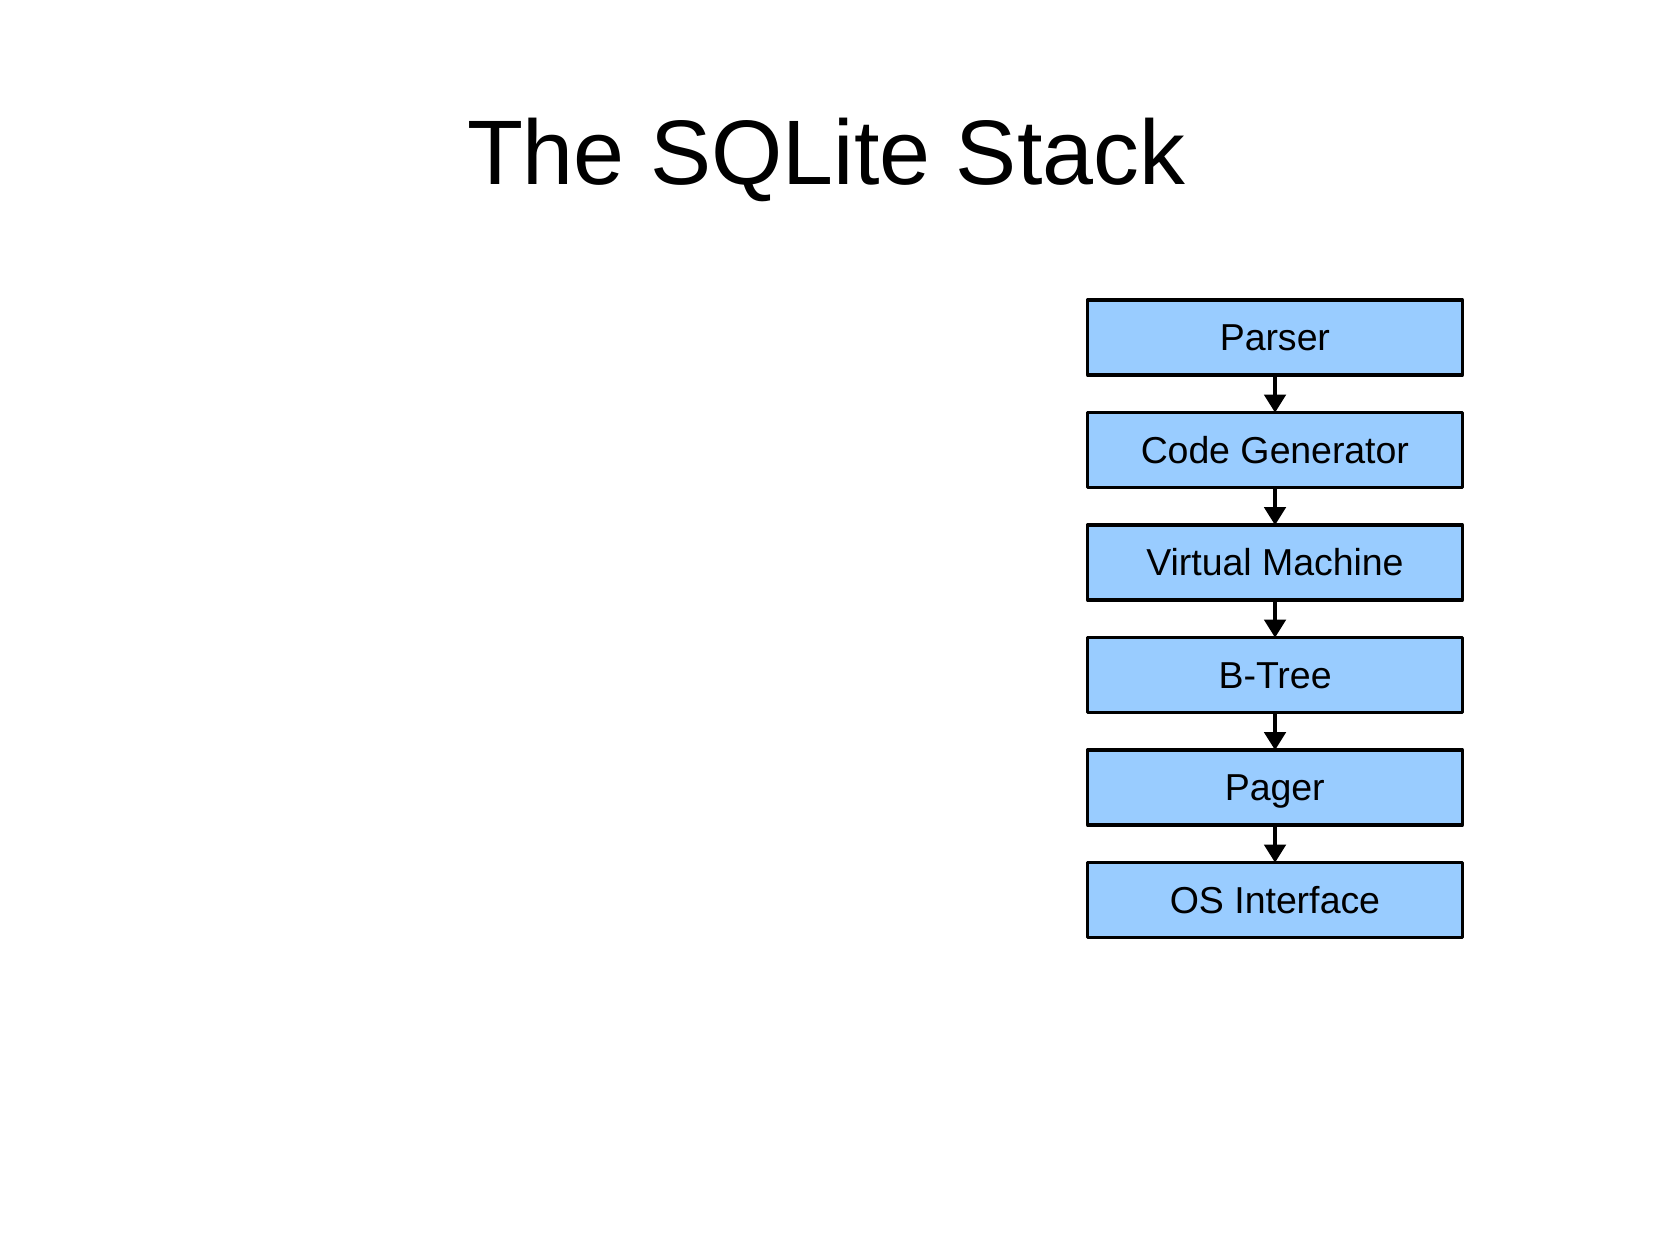

# The SQLite Stack
Parser
Code Generator
Virtual Machine
B-Tree
Pager
OS Interface